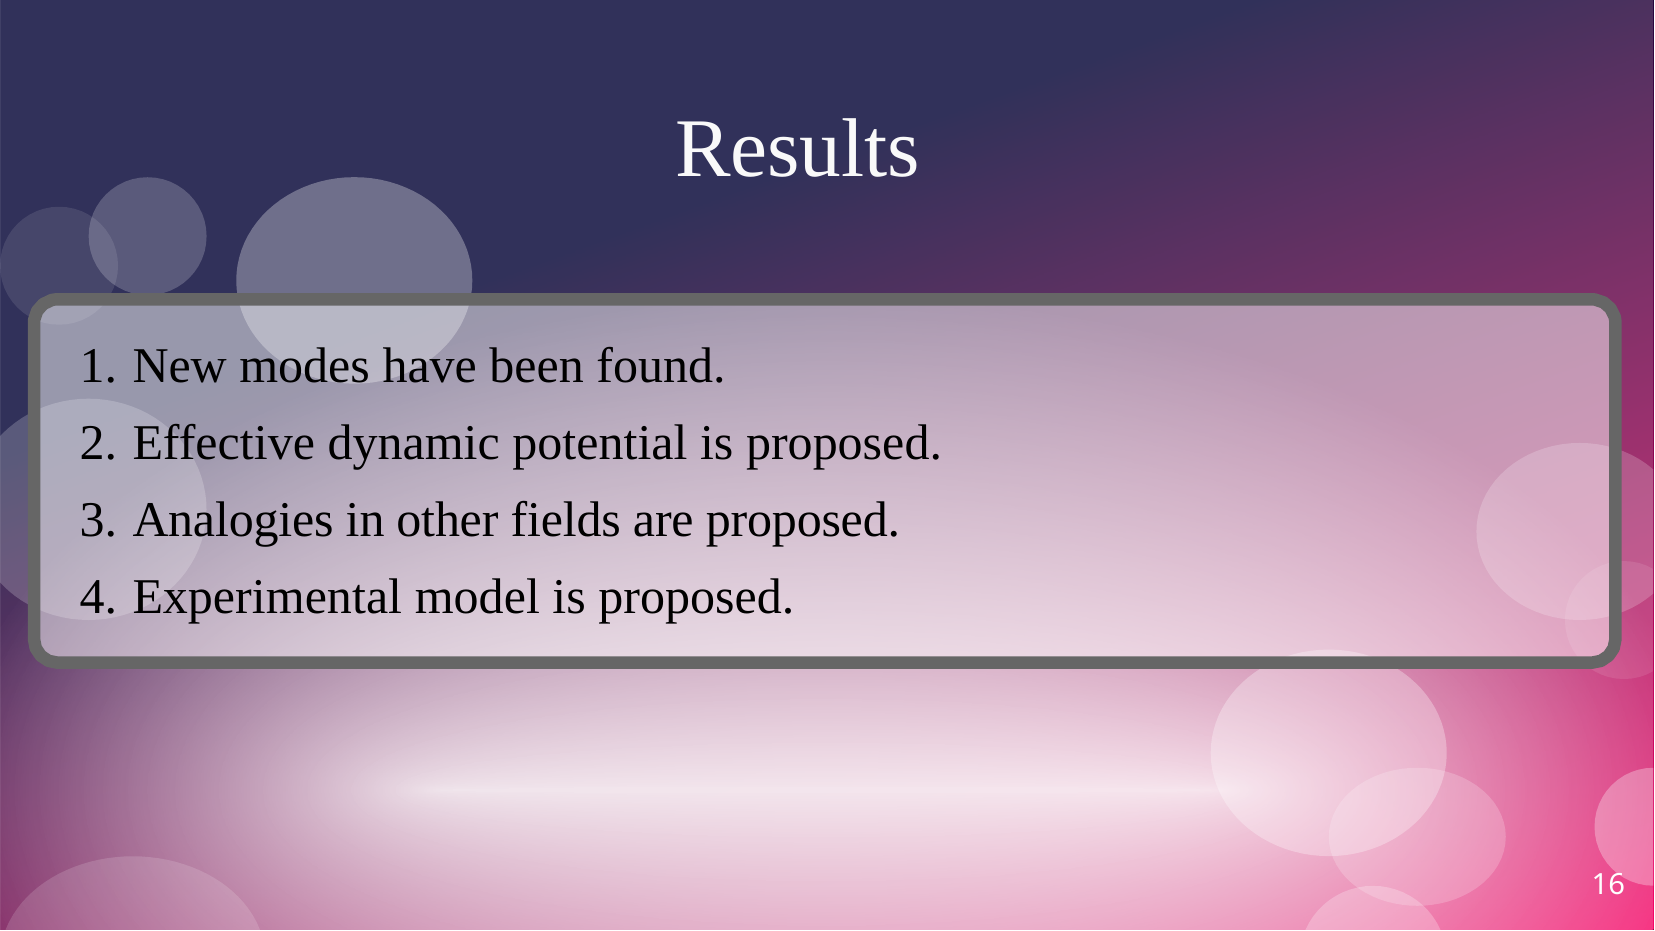

Results
New modes have been found.
Effective dynamic potential is proposed.
Analogies in other fields are proposed.
Experimental model is proposed.